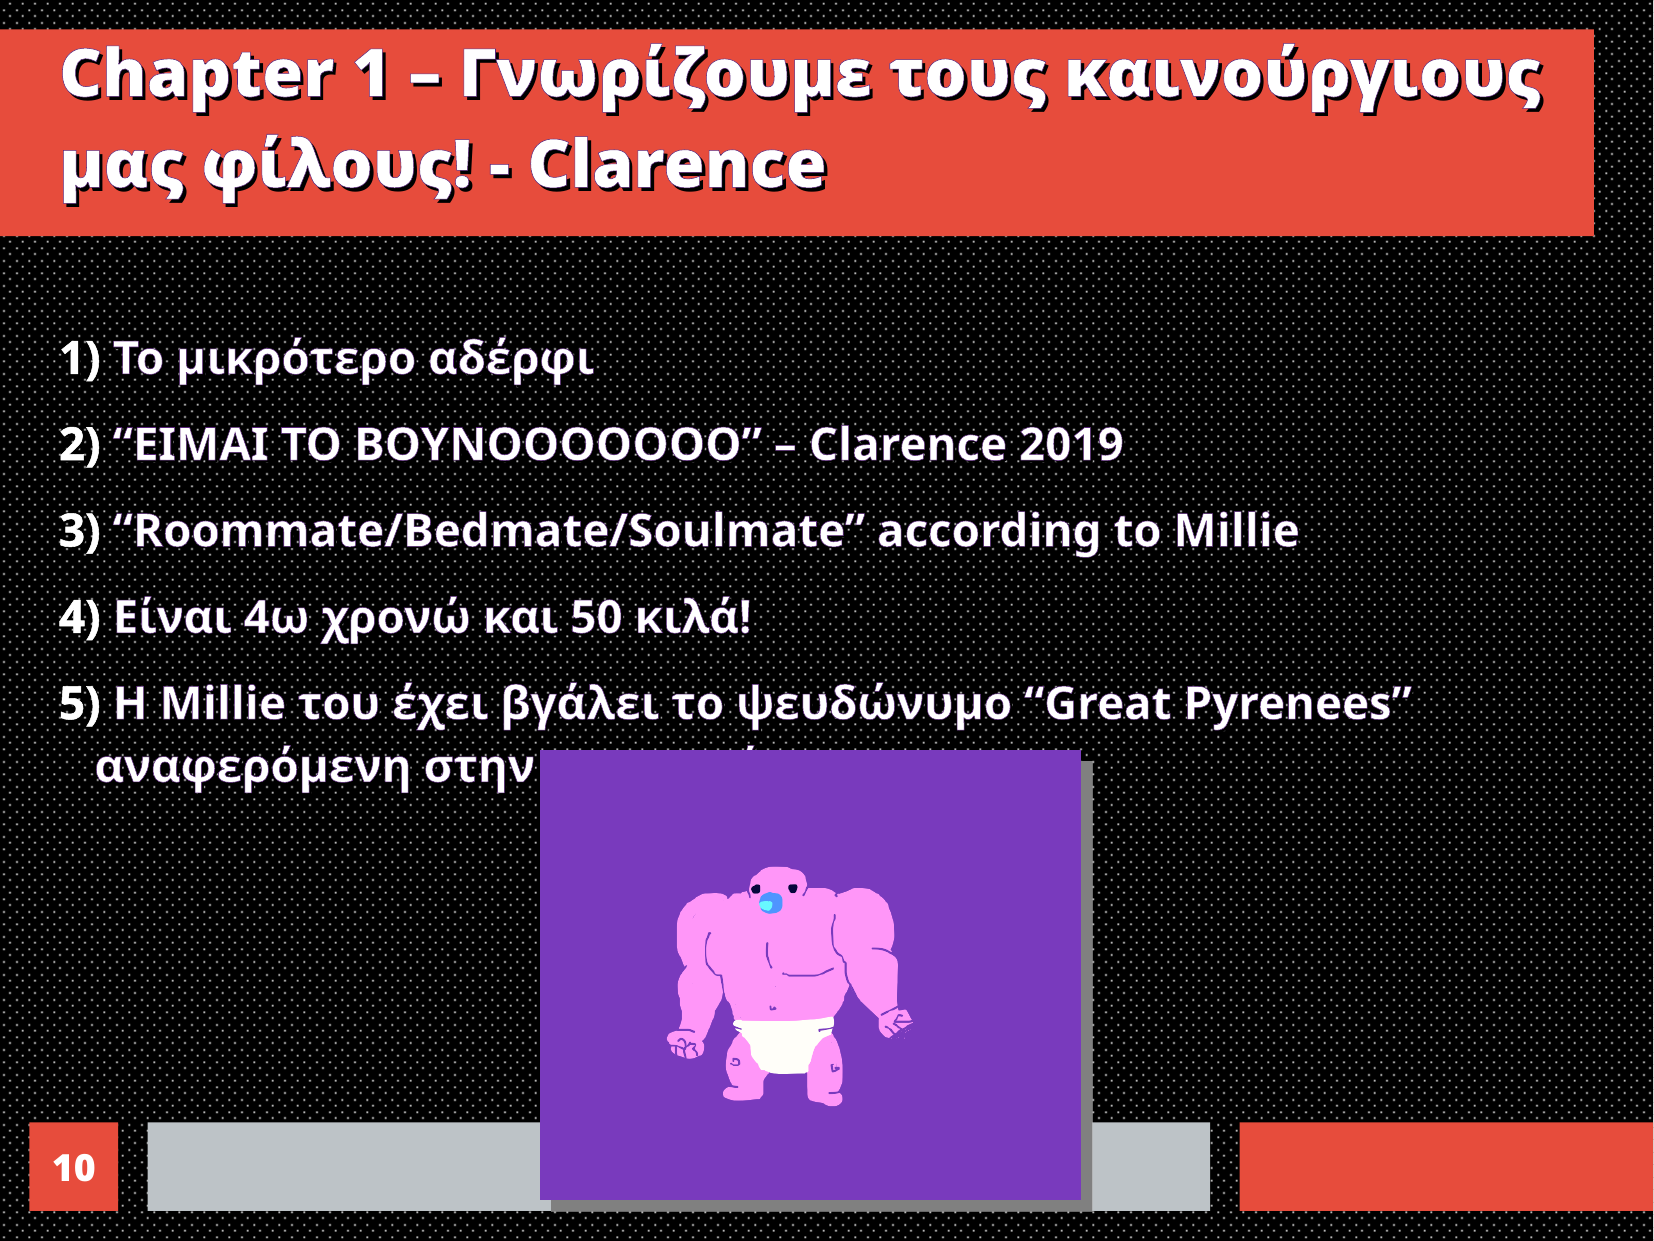

# Chapter 1 – Γνωρίζουμε τους καινούργιους μας φίλους! - Clarence
 Το μικρότερο αδέρφι
 “ΕΙΜΑΙ ΤΟ ΒΟΥΝΟΟΟΟΟΟΟ” – Clarence 2019
 “Roommate/Bedmate/Soulmate” according to Millie
 Είναι 4ω χρονώ και 50 κιλά!
 Η Millie του έχει βγάλει το ψευδώνυμο “Great Pyrenees” αναφερόμενη στην οροσειρά
10